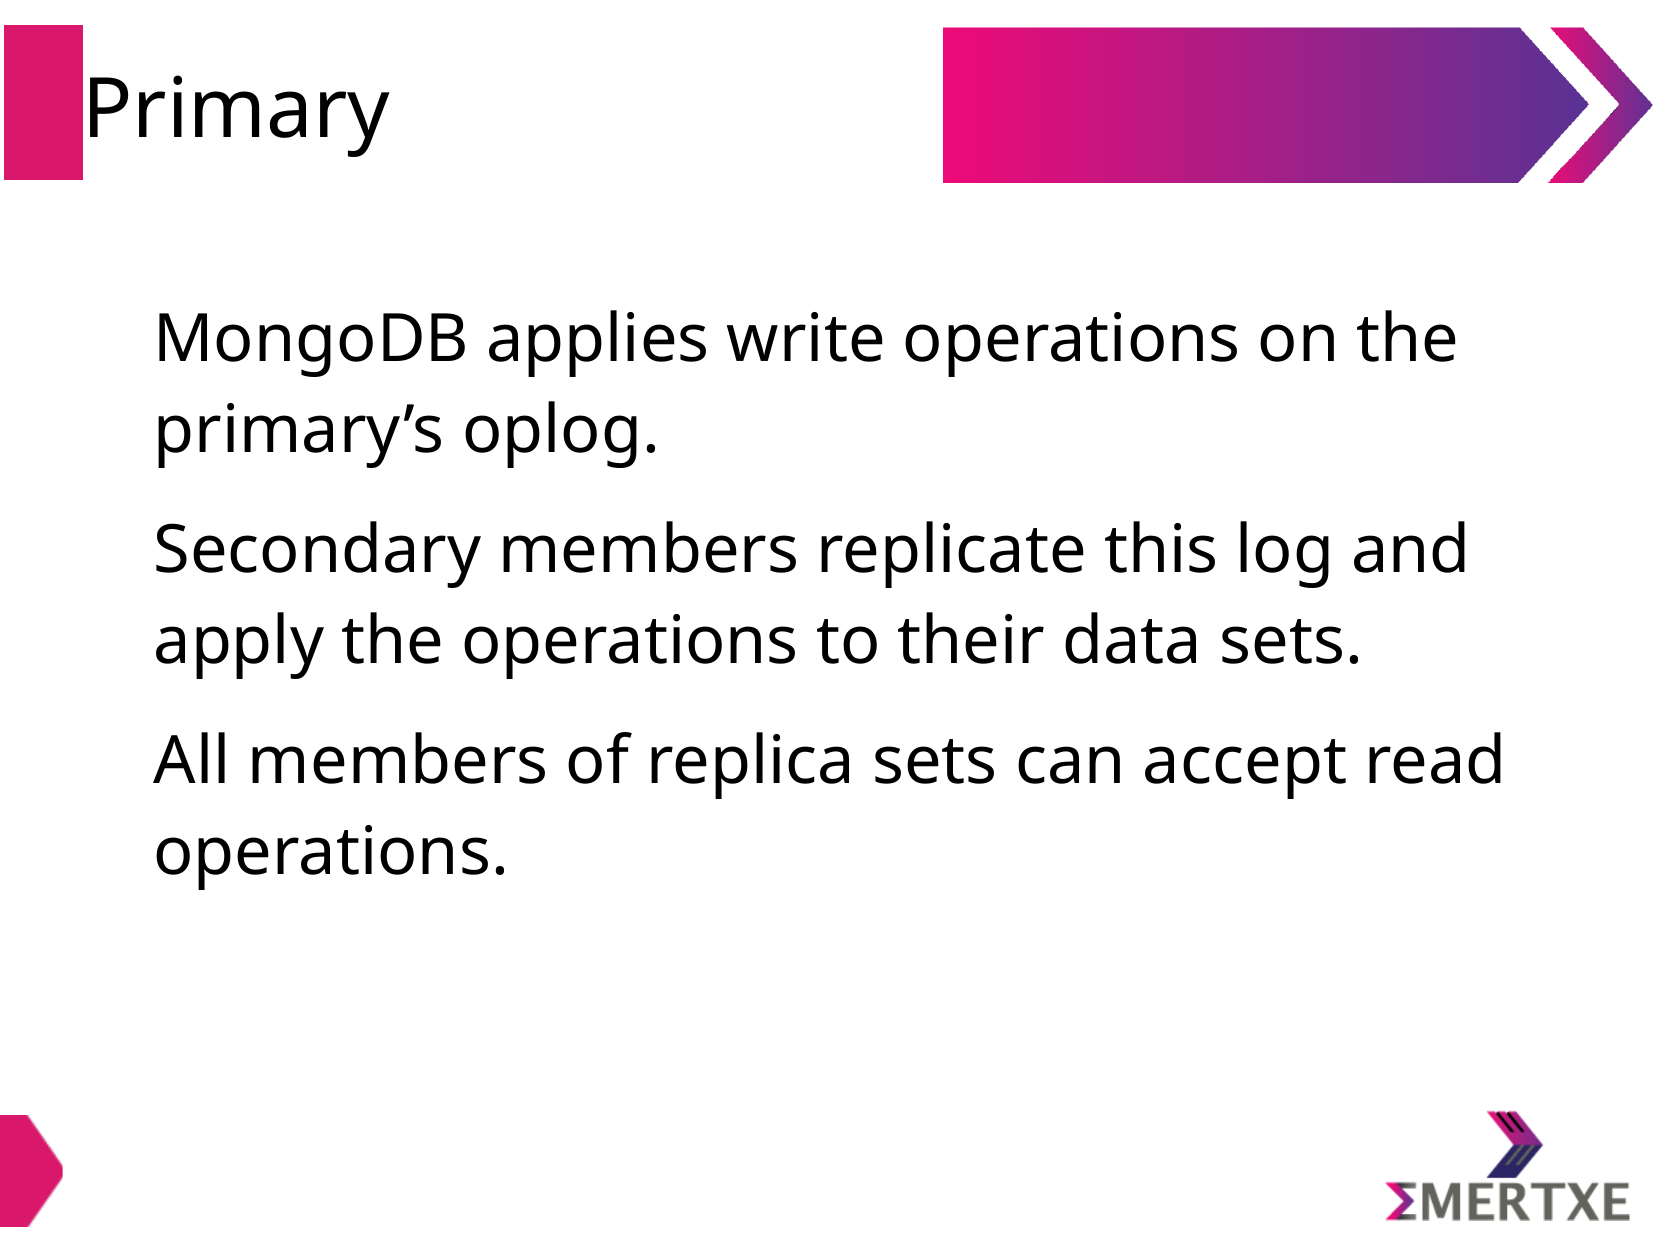

# Primary
MongoDB applies write operations on the primary’s oplog.
Secondary members replicate this log and apply the operations to their data sets.
All members of replica sets can accept read operations.